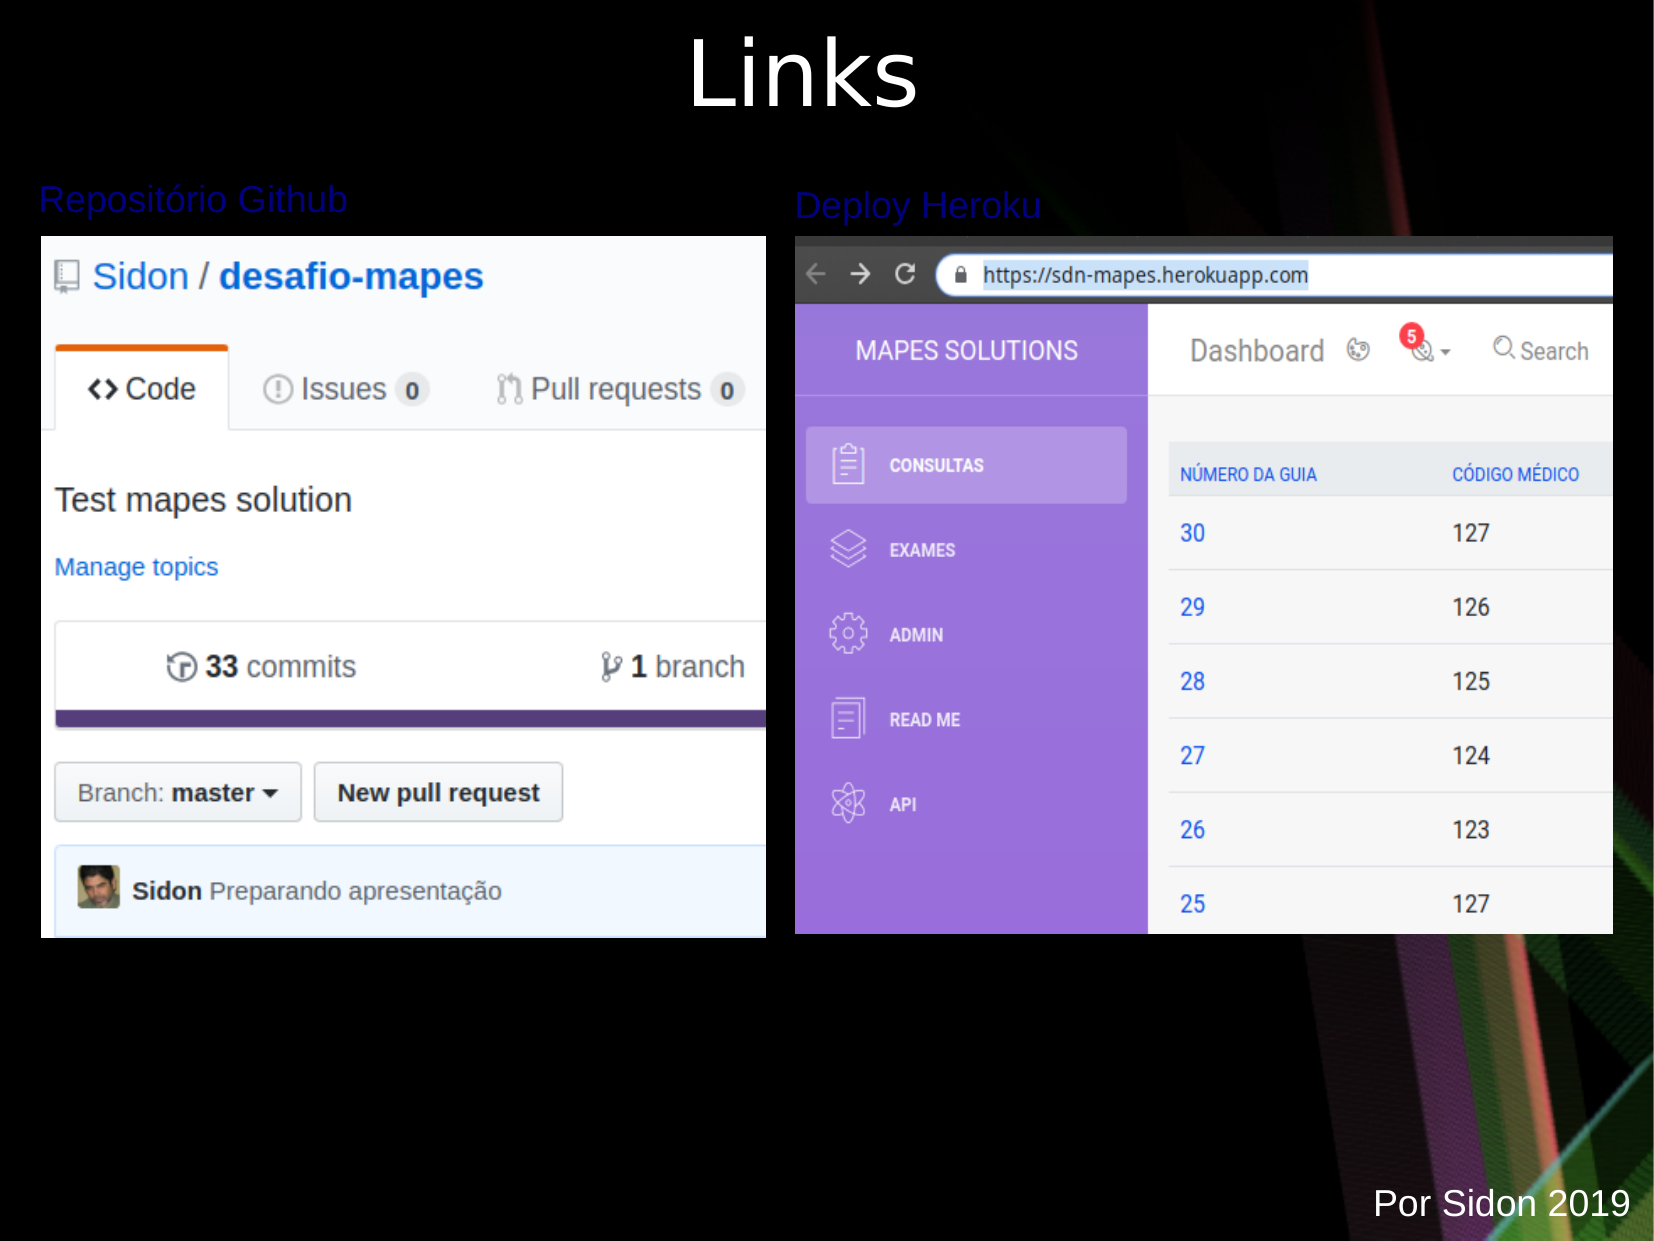

# Links
Repositório Github
Deploy Heroku
Por Sidon 2019